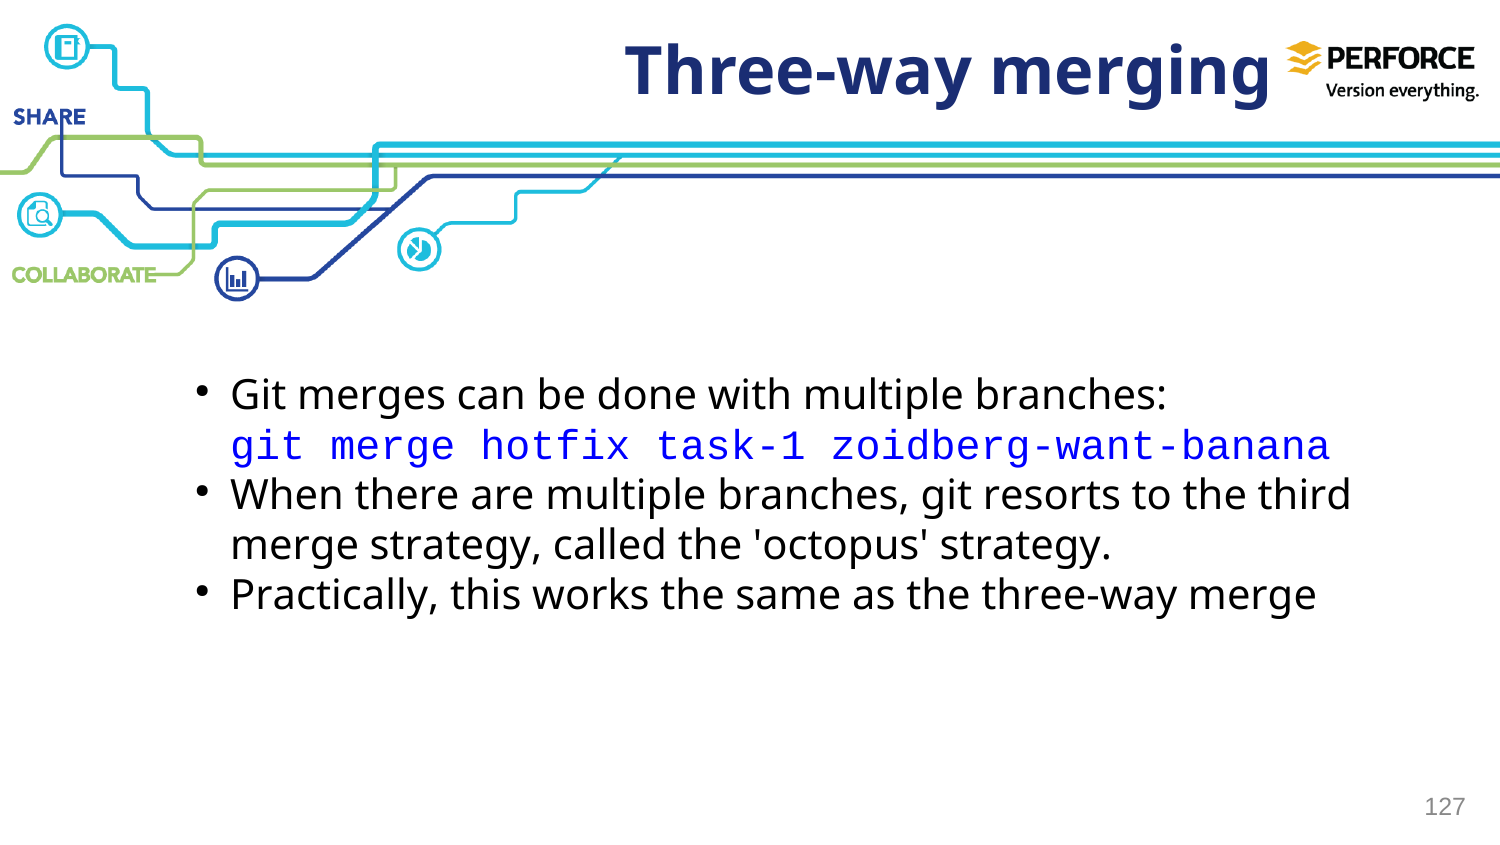

#
Three-way merging
Git merges can be done with multiple branches:
git merge hotfix task-1 zoidberg-want-banana
When there are multiple branches, git resorts to the third merge strategy, called the 'octopus' strategy.
Practically, this works the same as the three-way merge